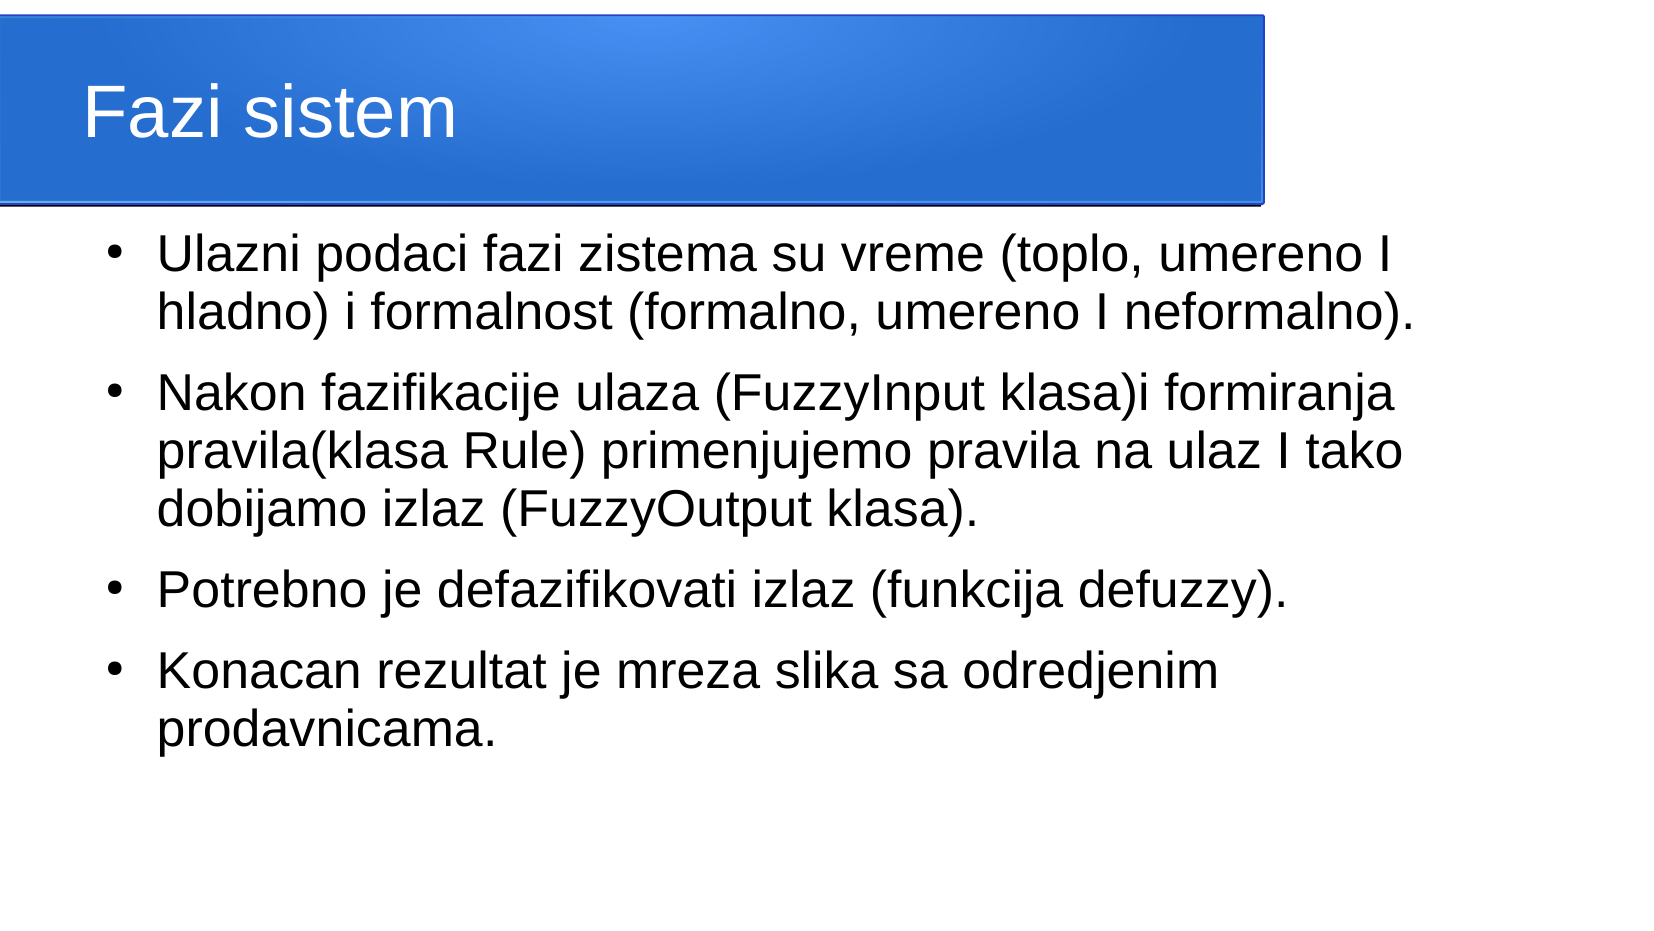

# Fazi sistem
Ulazni podaci fazi zistema su vreme (toplo, umereno I hladno) i formalnost (formalno, umereno I neformalno).
Nakon fazifikacije ulaza (FuzzyInput klasa)i formiranja pravila(klasa Rule) primenjujemo pravila na ulaz I tako dobijamo izlaz (FuzzyOutput klasa).
Potrebno je defazifikovati izlaz (funkcija defuzzy).
Konacan rezultat je mreza slika sa odredjenim prodavnicama.